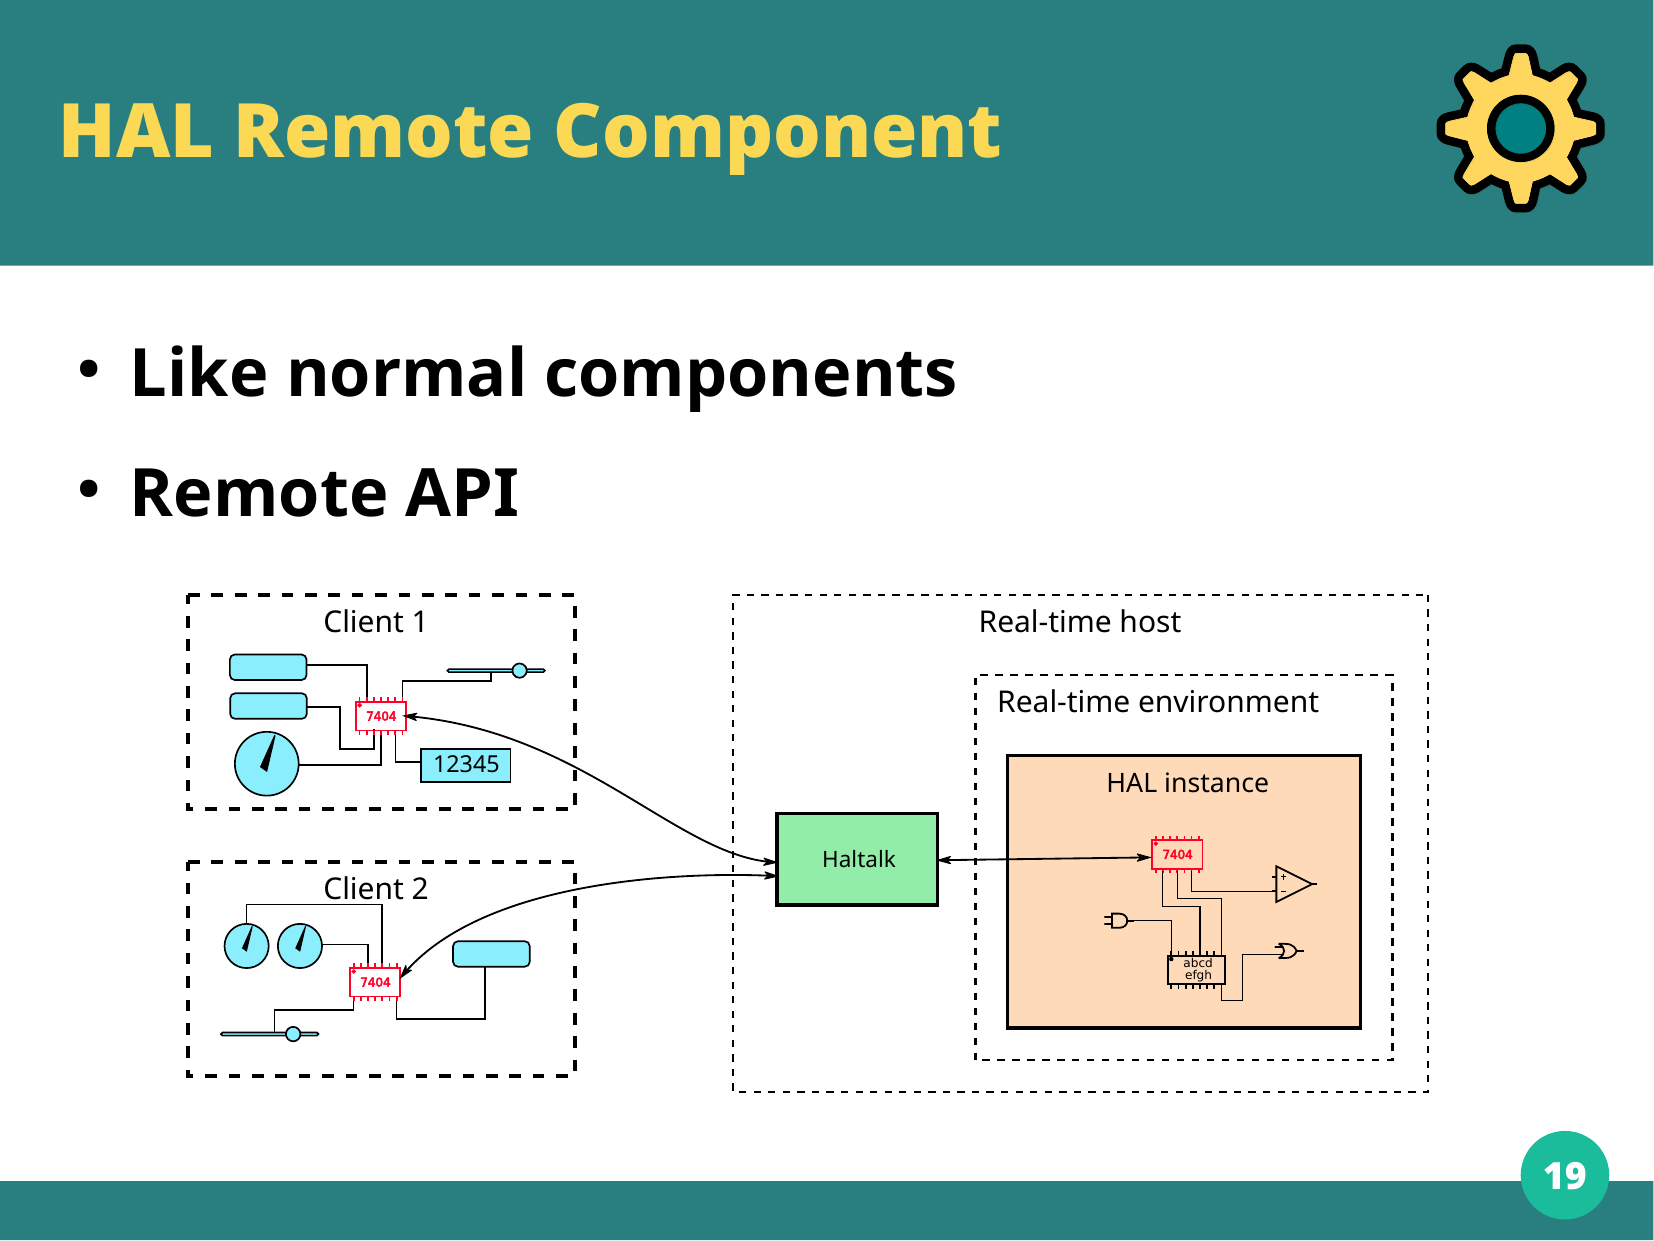

# HAL Remote Component
Like normal components
Remote API
19